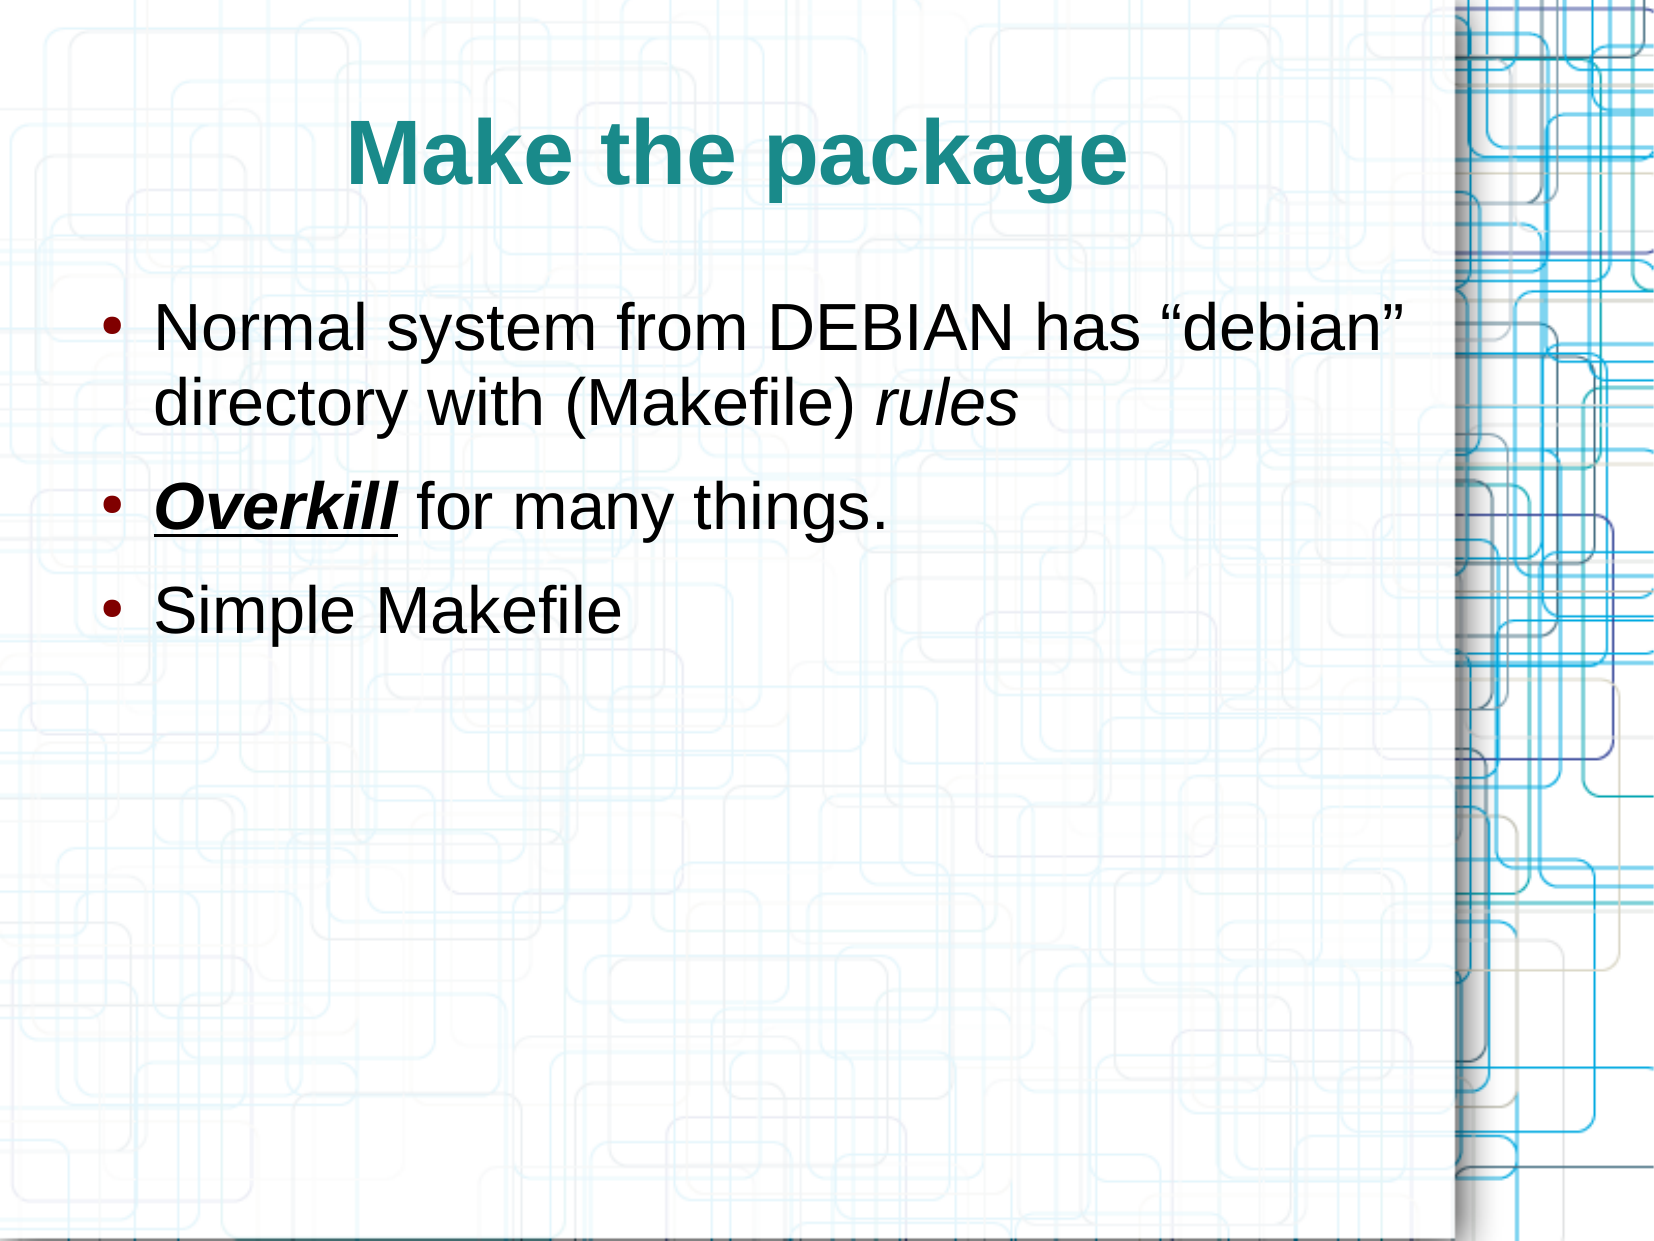

# Make the package
Normal system from DEBIAN has “debian” directory with (Makefile) rules
Overkill for many things.
Simple Makefile